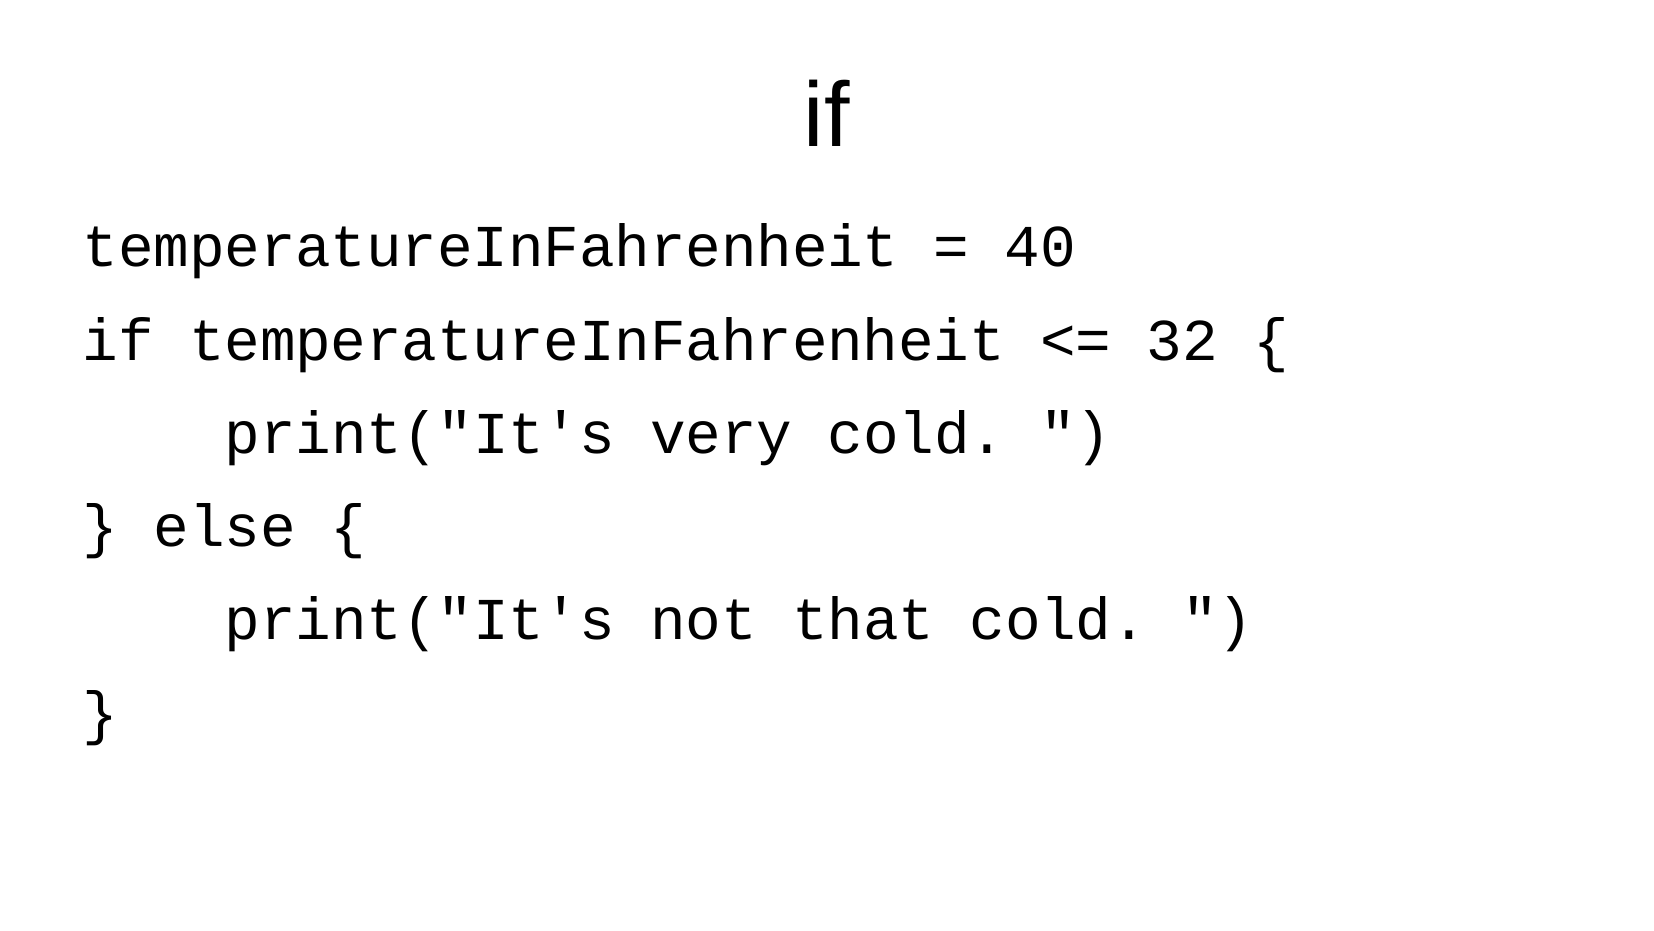

# if
temperatureInFahrenheit = 40
if temperatureInFahrenheit <= 32 {
 print("It's very cold. ")
} else {
 print("It's not that cold. ")
}